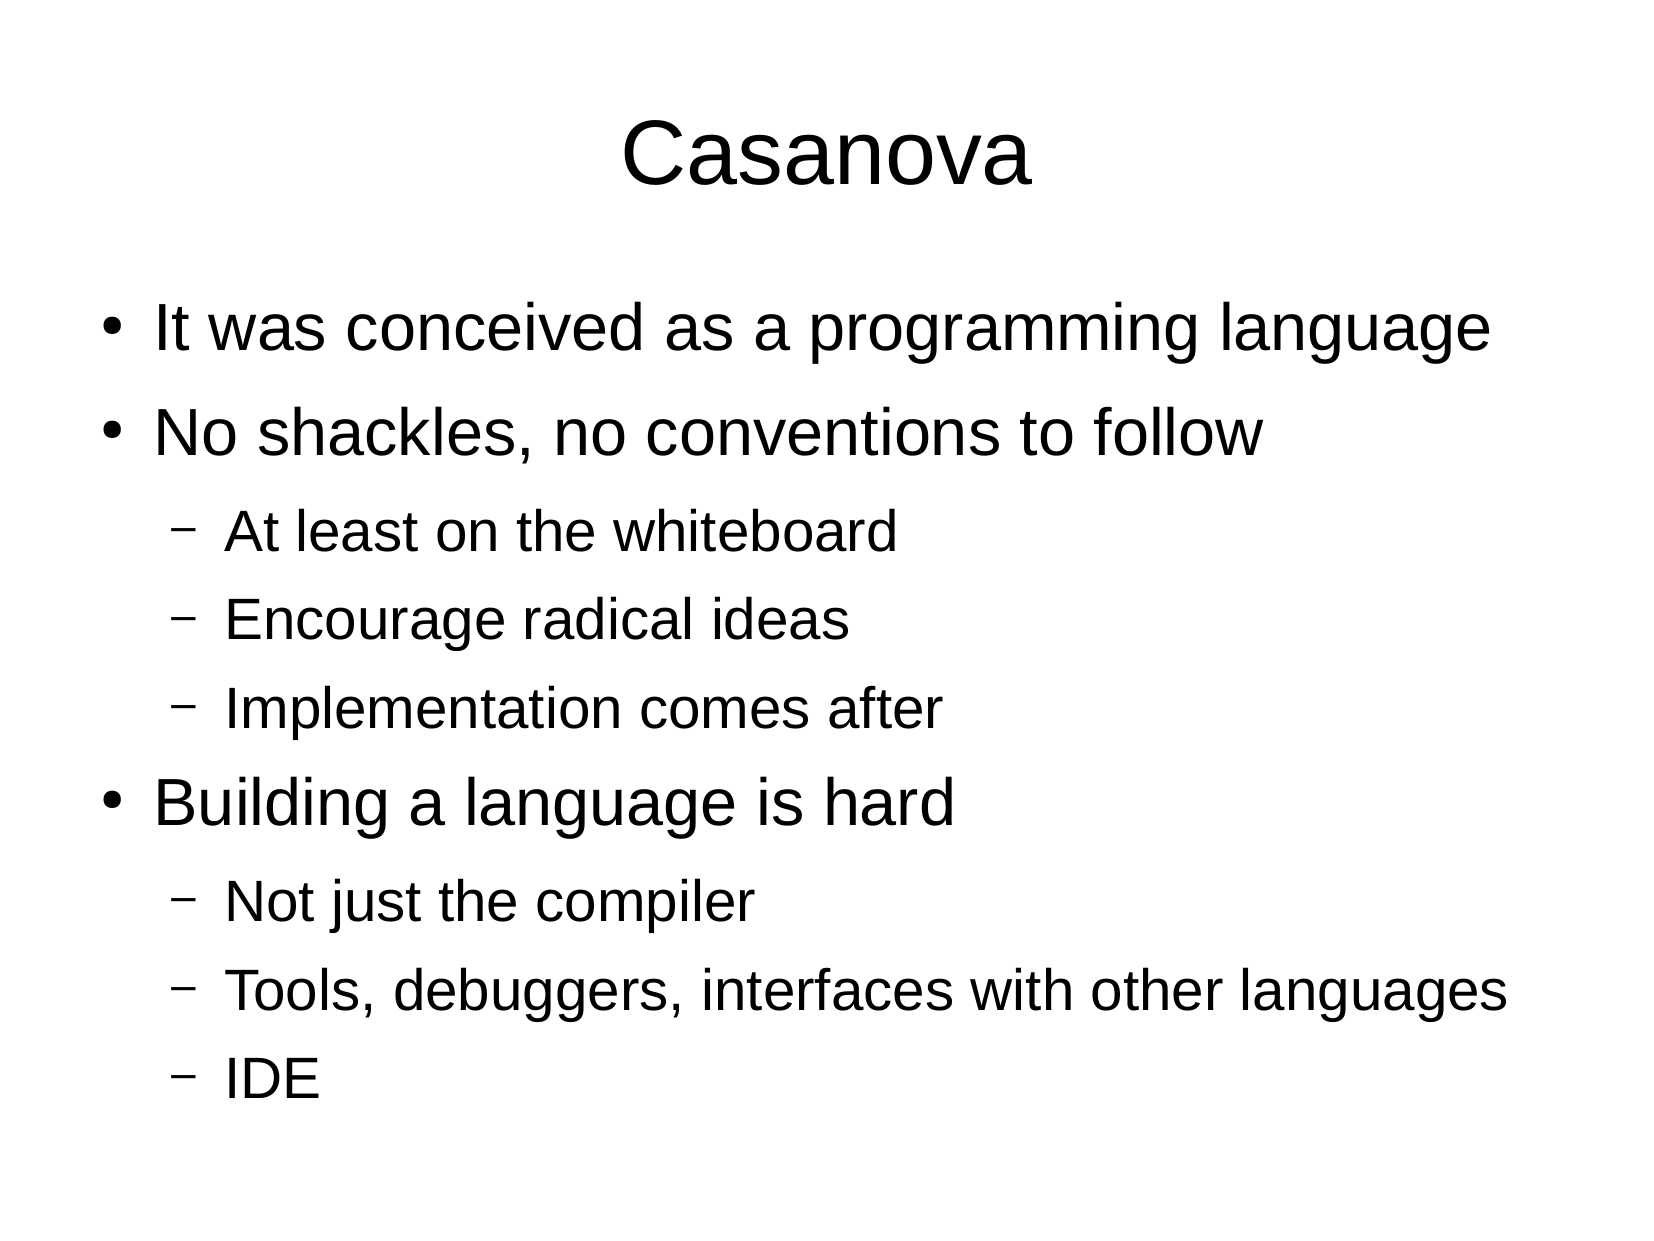

# Casanova
It was conceived as a programming language
No shackles, no conventions to follow
At least on the whiteboard
Encourage radical ideas
Implementation comes after
Building a language is hard
Not just the compiler
Tools, debuggers, interfaces with other languages
IDE